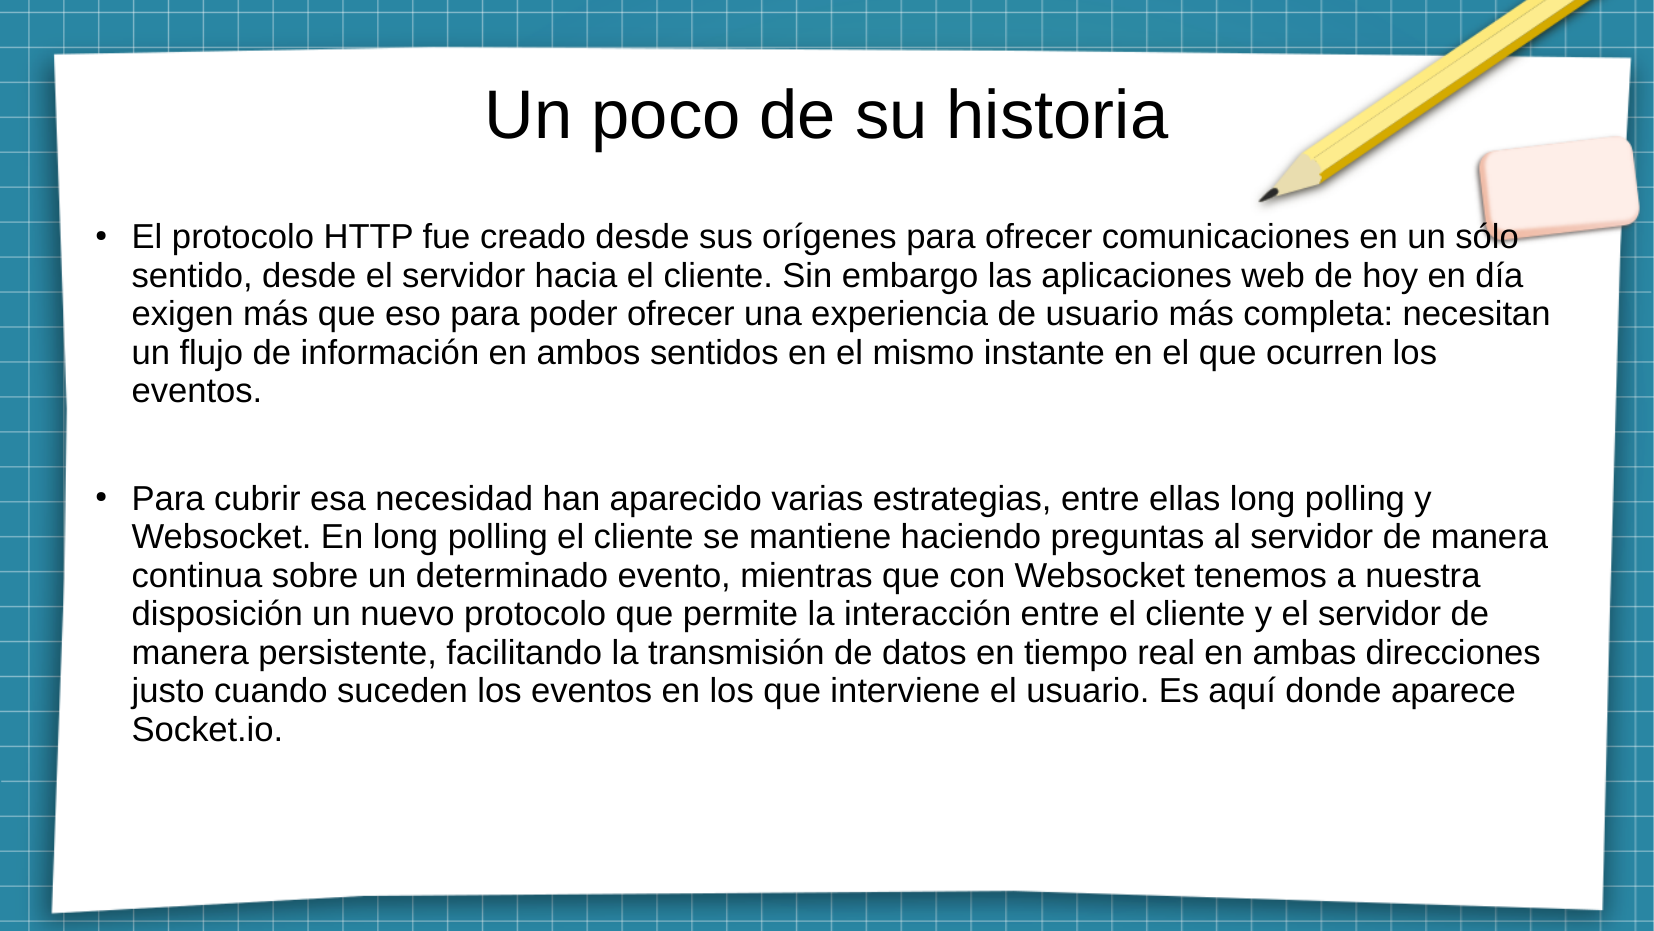

# Un poco de su historia
El protocolo HTTP fue creado desde sus orígenes para ofrecer comunicaciones en un sólo sentido, desde el servidor hacia el cliente. Sin embargo las aplicaciones web de hoy en día exigen más que eso para poder ofrecer una experiencia de usuario más completa: necesitan un flujo de información en ambos sentidos en el mismo instante en el que ocurren los eventos.
Para cubrir esa necesidad han aparecido varias estrategias, entre ellas long polling y Websocket. En long polling el cliente se mantiene haciendo preguntas al servidor de manera continua sobre un determinado evento, mientras que con Websocket tenemos a nuestra disposición un nuevo protocolo que permite la interacción entre el cliente y el servidor de manera persistente, facilitando la transmisión de datos en tiempo real en ambas direcciones justo cuando suceden los eventos en los que interviene el usuario. Es aquí donde aparece Socket.io.